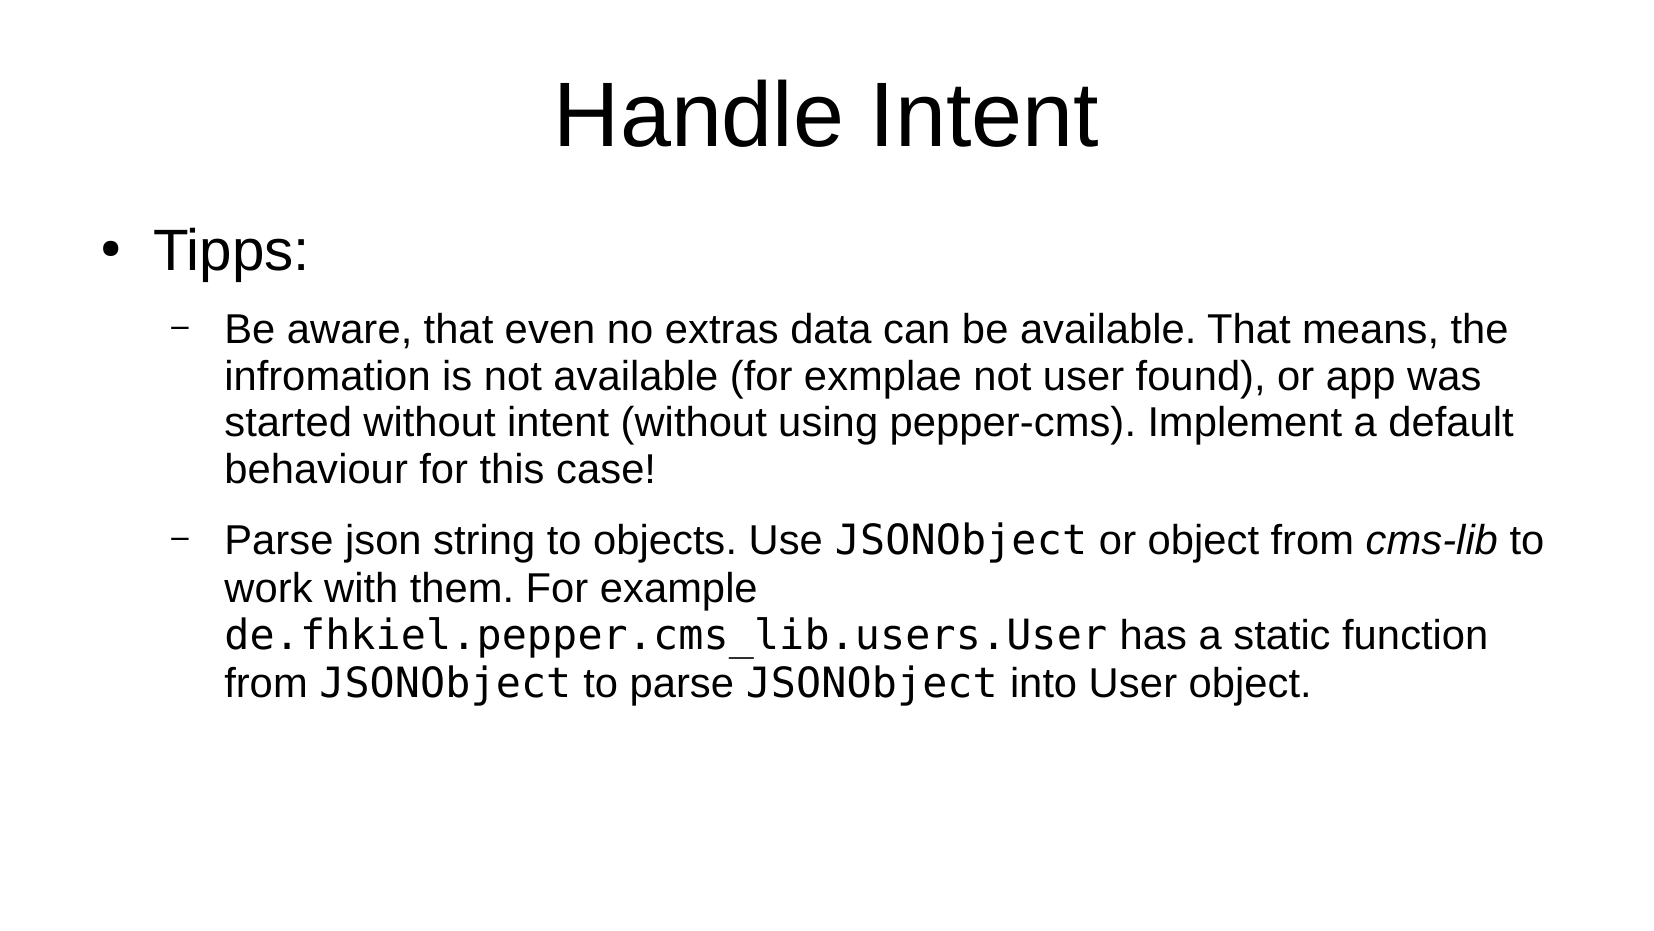

# Handle Intent
Tipps:
Be aware, that even no extras data can be available. That means, the infromation is not available (for exmplae not user found), or app was started without intent (without using pepper-cms). Implement a default behaviour for this case!
Parse json string to objects. Use JSONObject or object from cms-lib to work with them. For example de.fhkiel.pepper.cms_lib.users.User has a static function from JSONObject to parse JSONObject into User object.